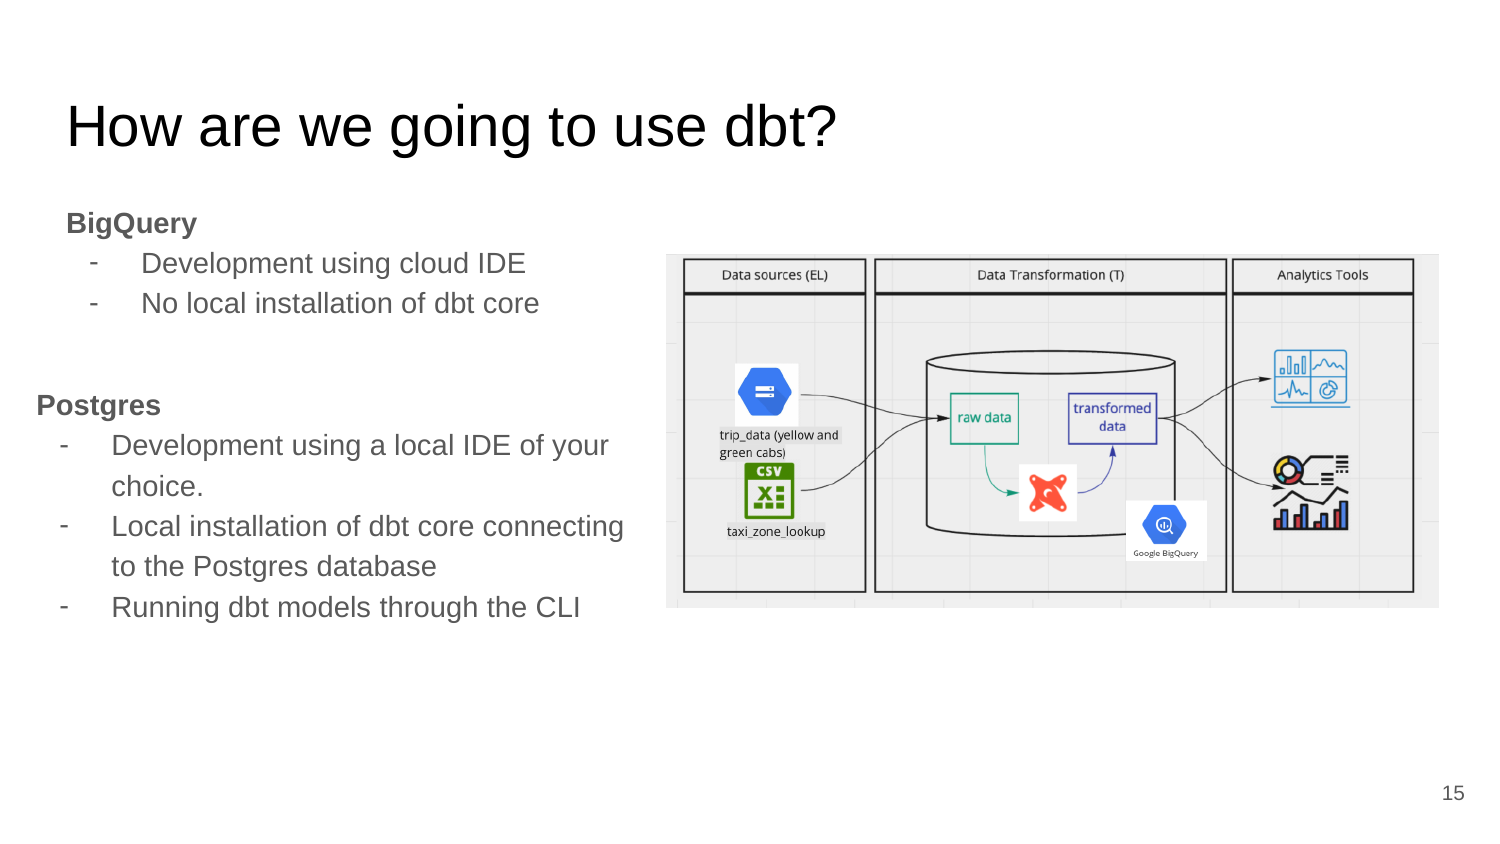

# How are we going to use dbt?
BigQuery
Development using cloud IDE
No local installation of dbt core
Postgres
Development using a local IDE of your choice.
Local installation of dbt core connecting to the Postgres database
Running dbt models through the CLI